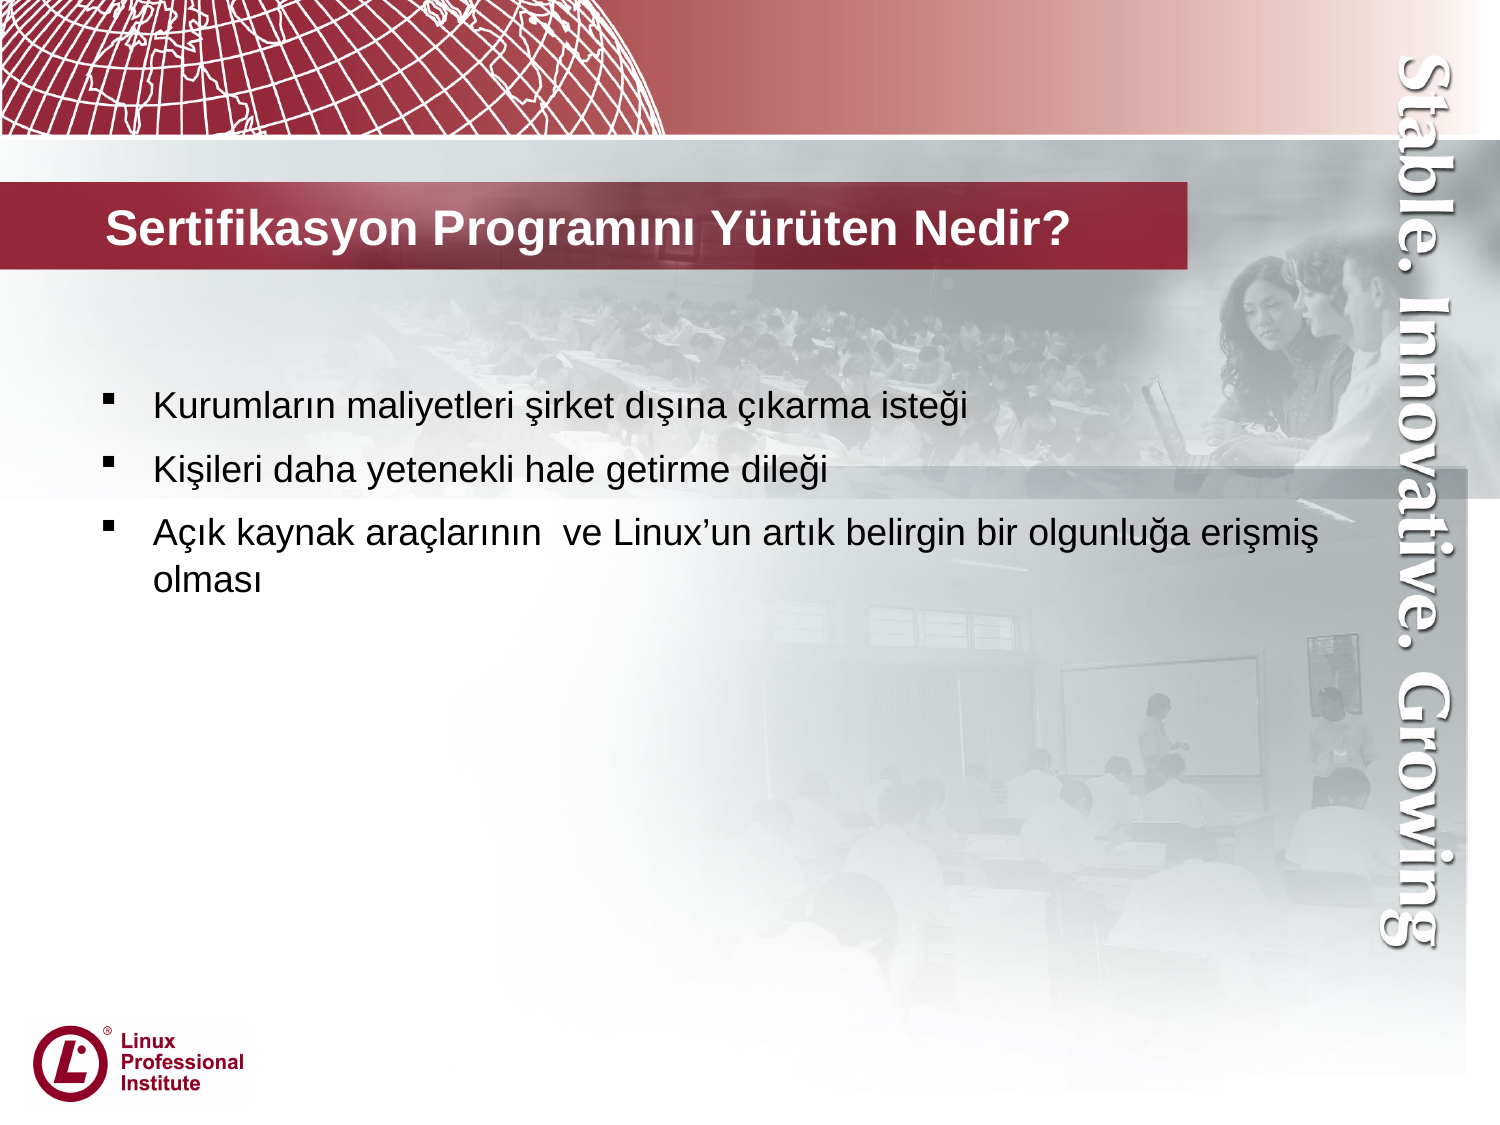

Sertifikasyon Programını Yürüten Nedir?
Kurumların maliyetleri şirket dışına çıkarma isteği
Kişileri daha yetenekli hale getirme dileği
Açık kaynak araçlarının ve Linux’un artık belirgin bir olgunluğa erişmiş olması